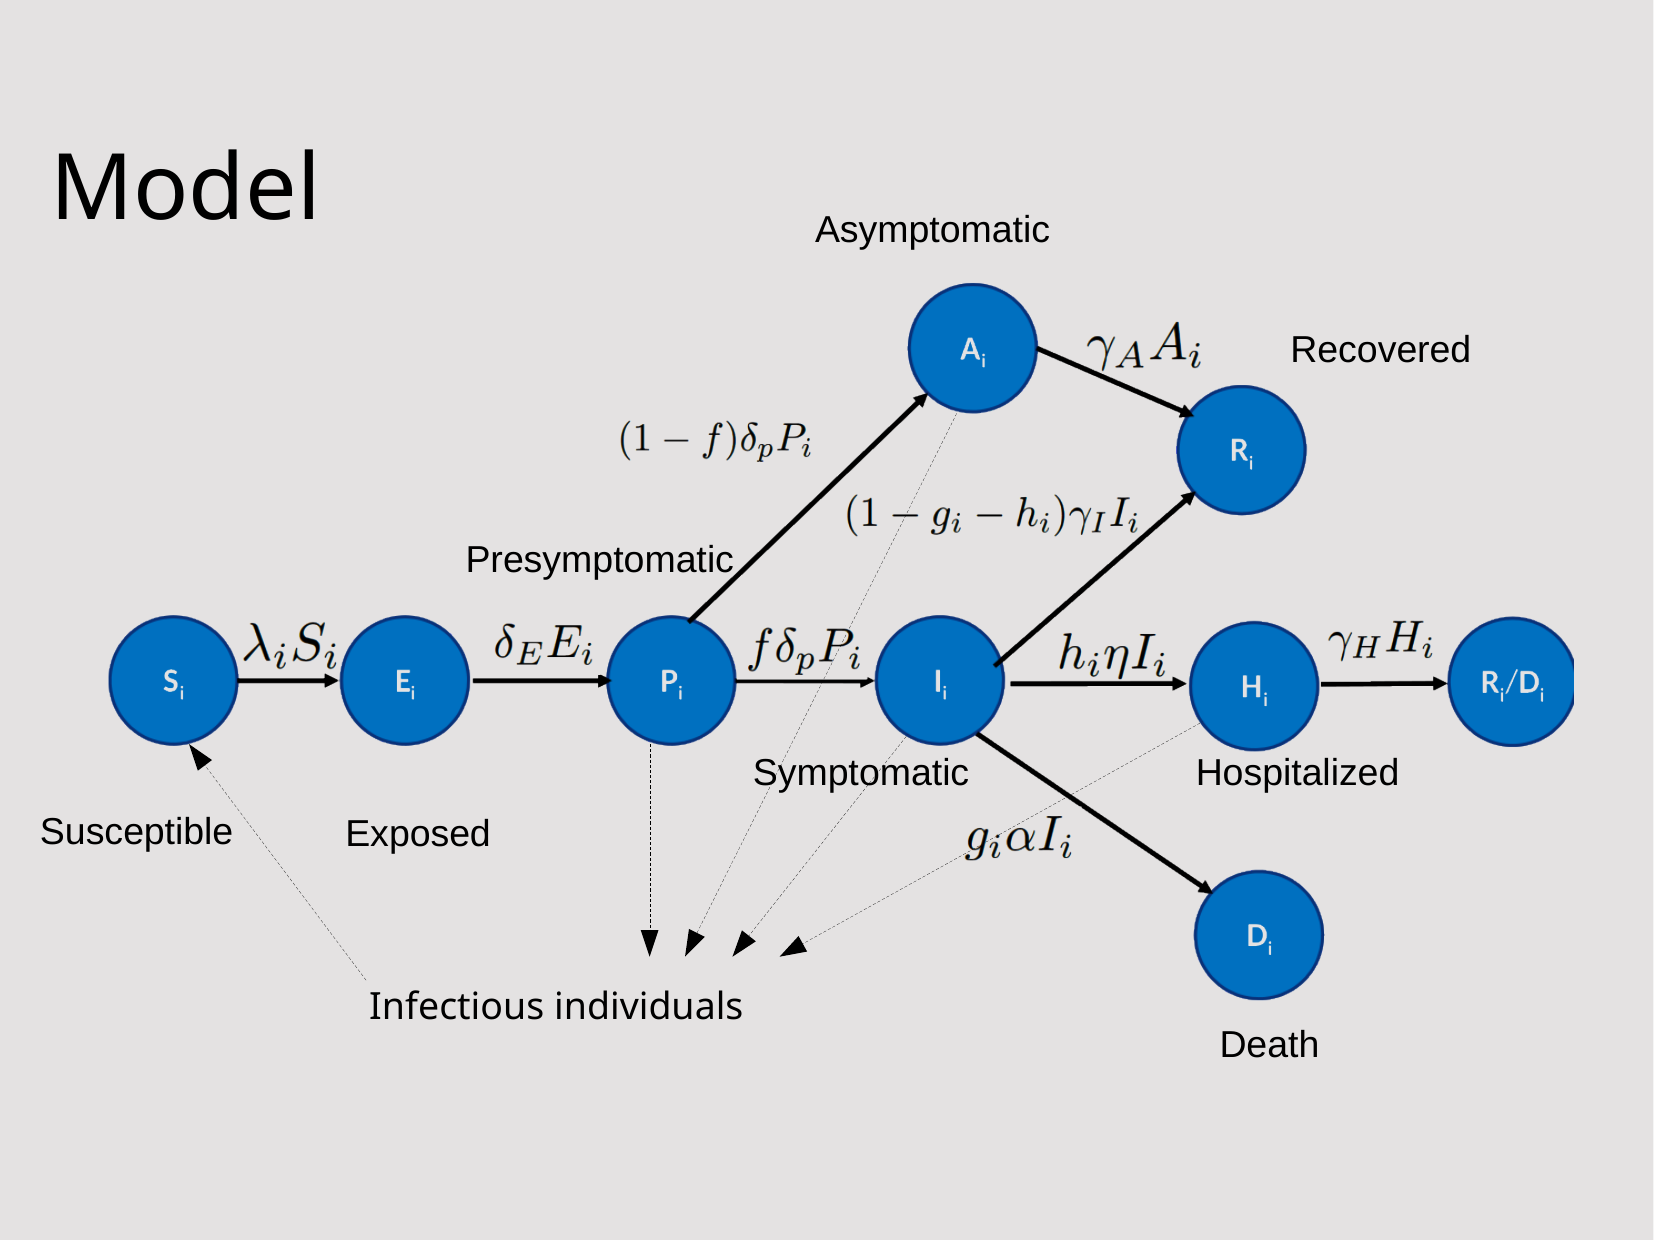

Model
Asymptomatic
Recovered
Presymptomatic
Symptomatic
Hospitalized
Susceptible
Exposed
Infectious individuals
Death